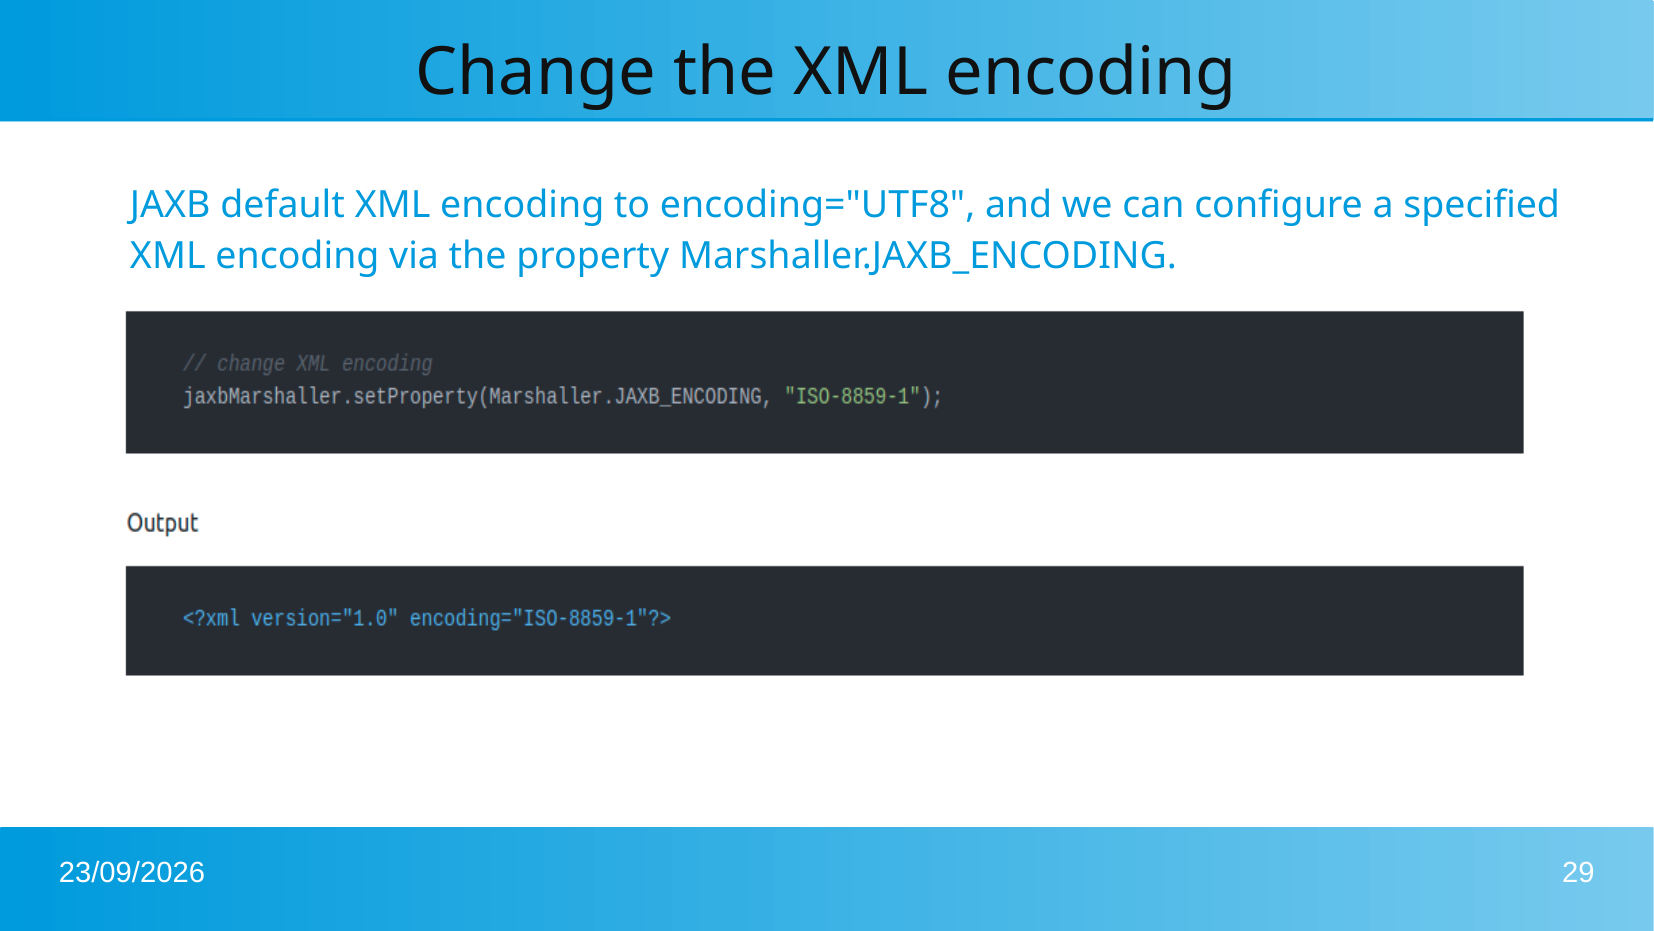

# Change the XML encoding
JAXB default XML encoding to encoding="UTF8", and we can configure a specified XML encoding via the property Marshaller.JAXB_ENCODING.
29